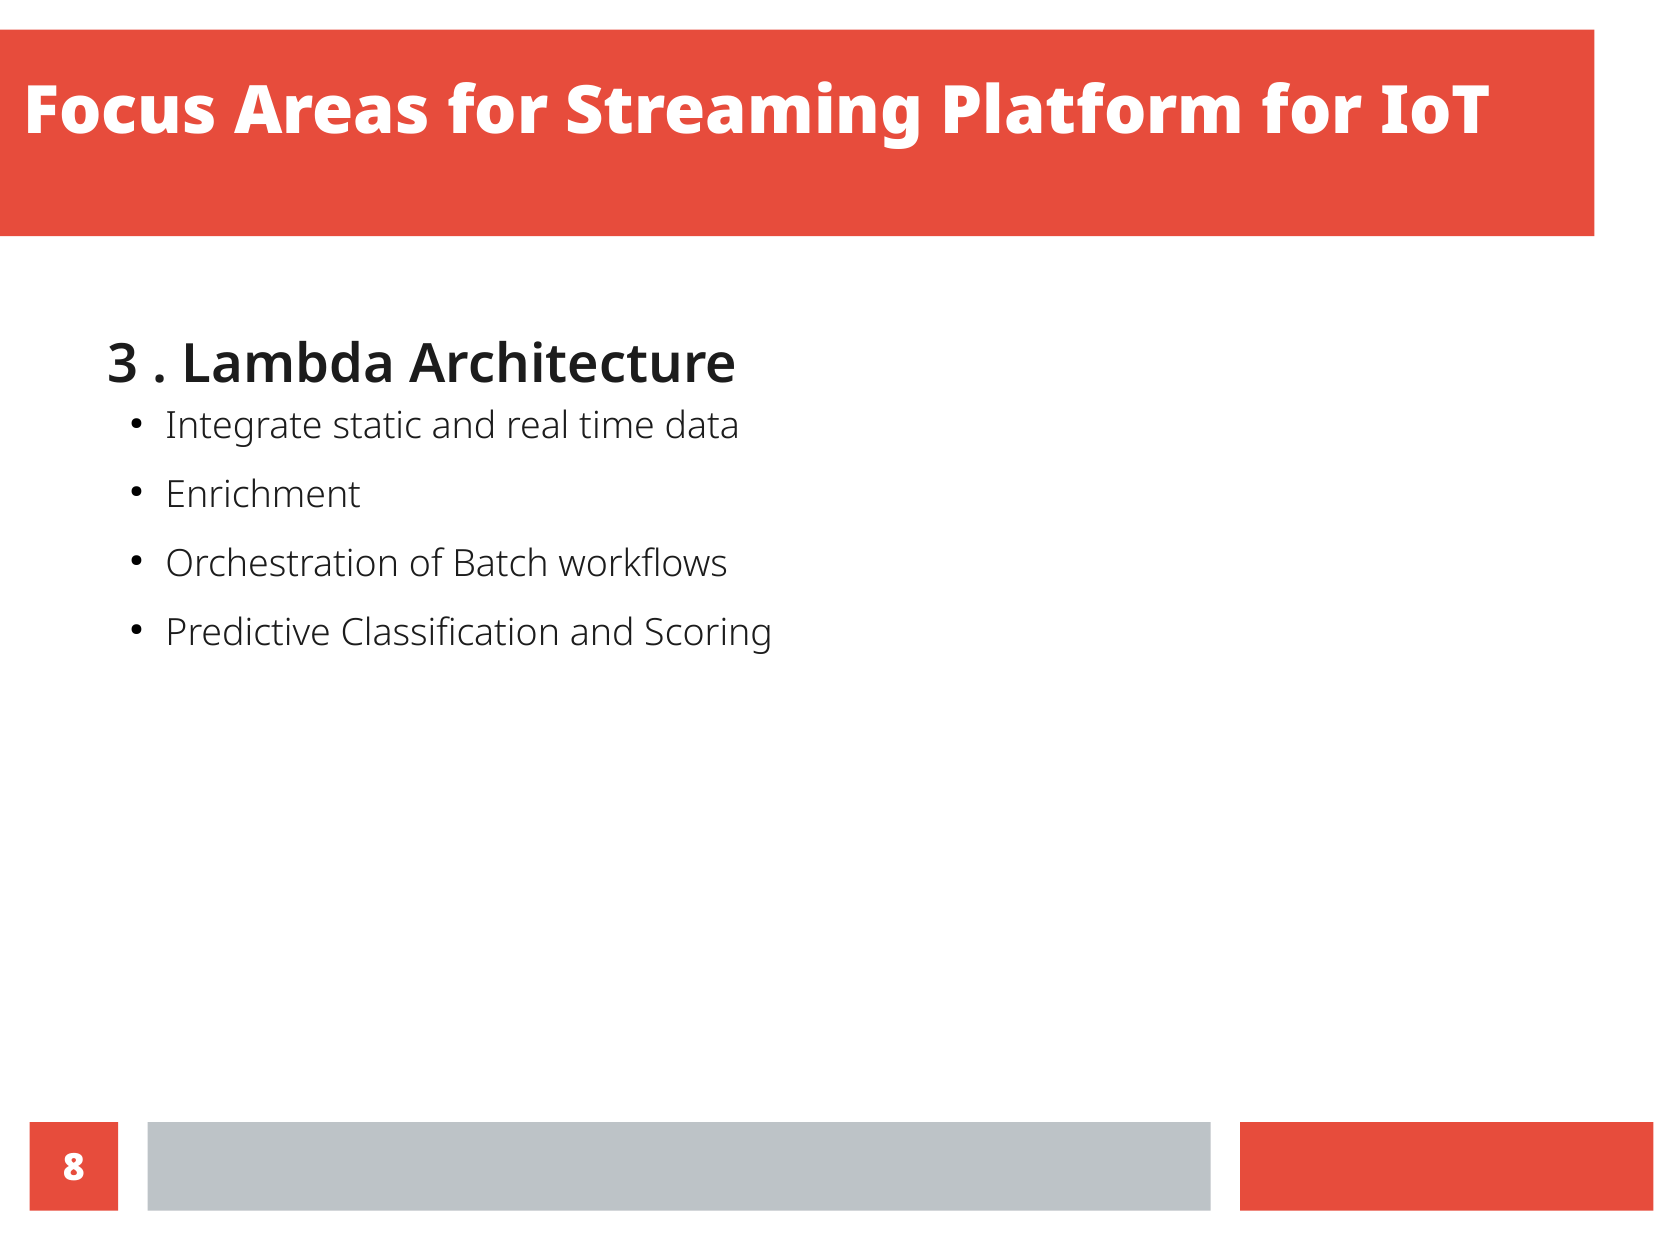

# Focus Areas for Streaming Platform for IoT
3 . Lambda Architecture
Integrate static and real time data
Enrichment
Orchestration of Batch workflows
Predictive Classification and Scoring
8